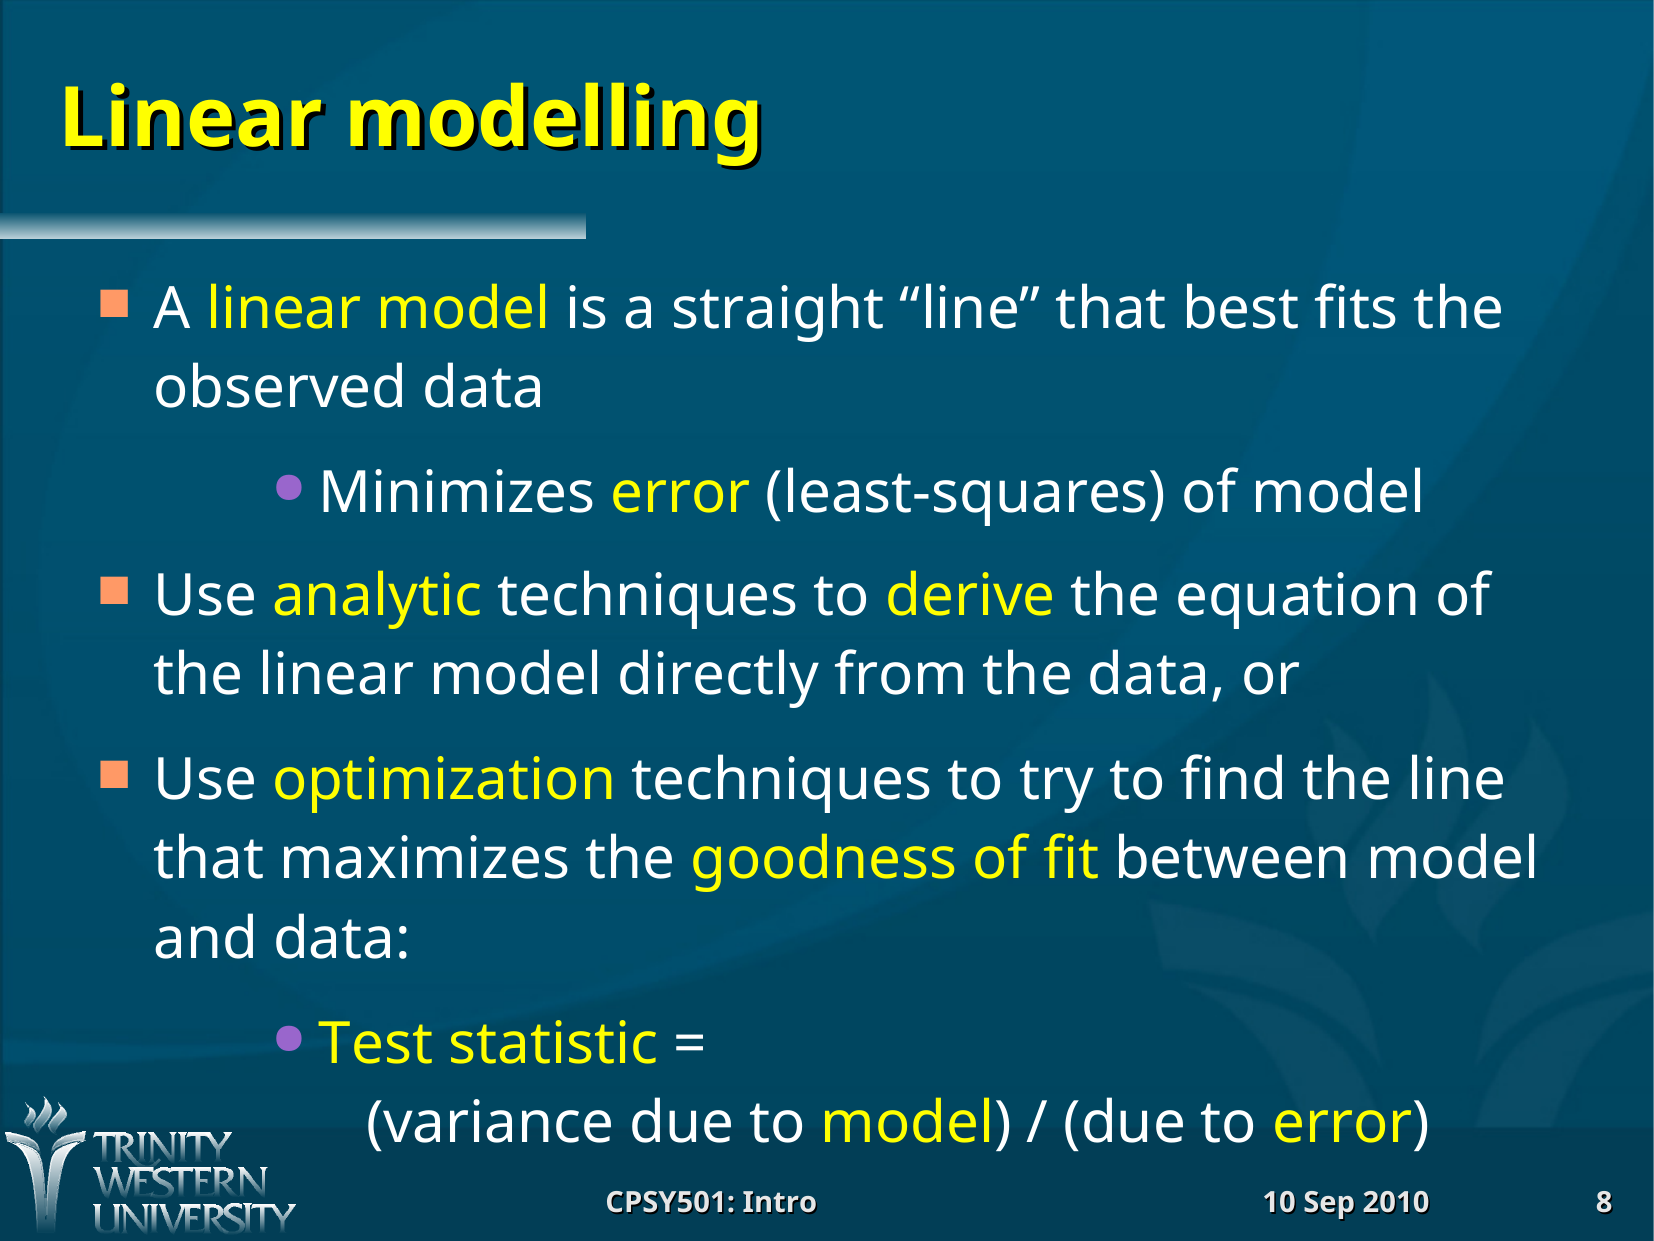

# Linear modelling
A linear model is a straight “line” that best fits the observed data
Minimizes error (least-squares) of model
Use analytic techniques to derive the equation of the linear model directly from the data, or
Use optimization techniques to try to find the line that maximizes the goodness of fit between model and data:
Test statistic =
(variance due to model) / (due to error)
CPSY501: Intro
10 Sep 2010
8